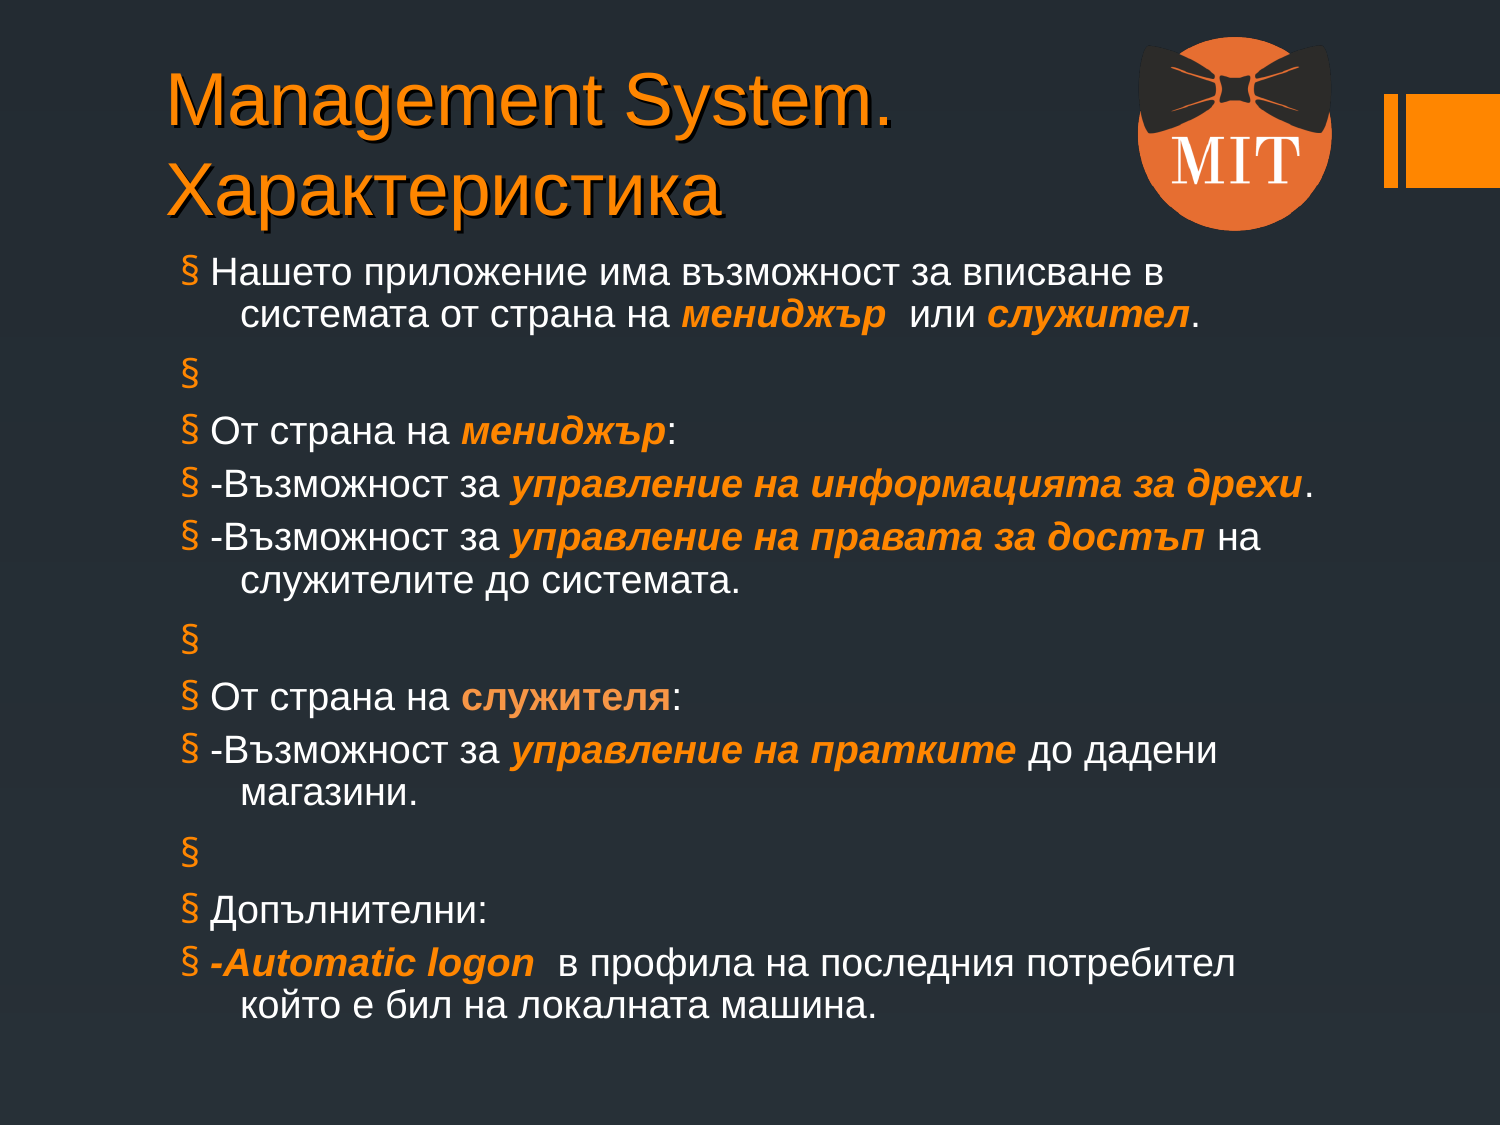

# Management System. Характеристика
Нашето приложение има възможност за вписване в системата от страна на мениджър или служител.
От страна на мениджър:
-Възможност за управление на информацията за дрехи.
-Възможност за управление на правата за достъп на служителите до системата.
От страна на служителя:
-Възможност за управление на пратките до дадени магазини.
Допълнителни:
-Automatic logon в профила на последния потребител който е бил на локалната машина.